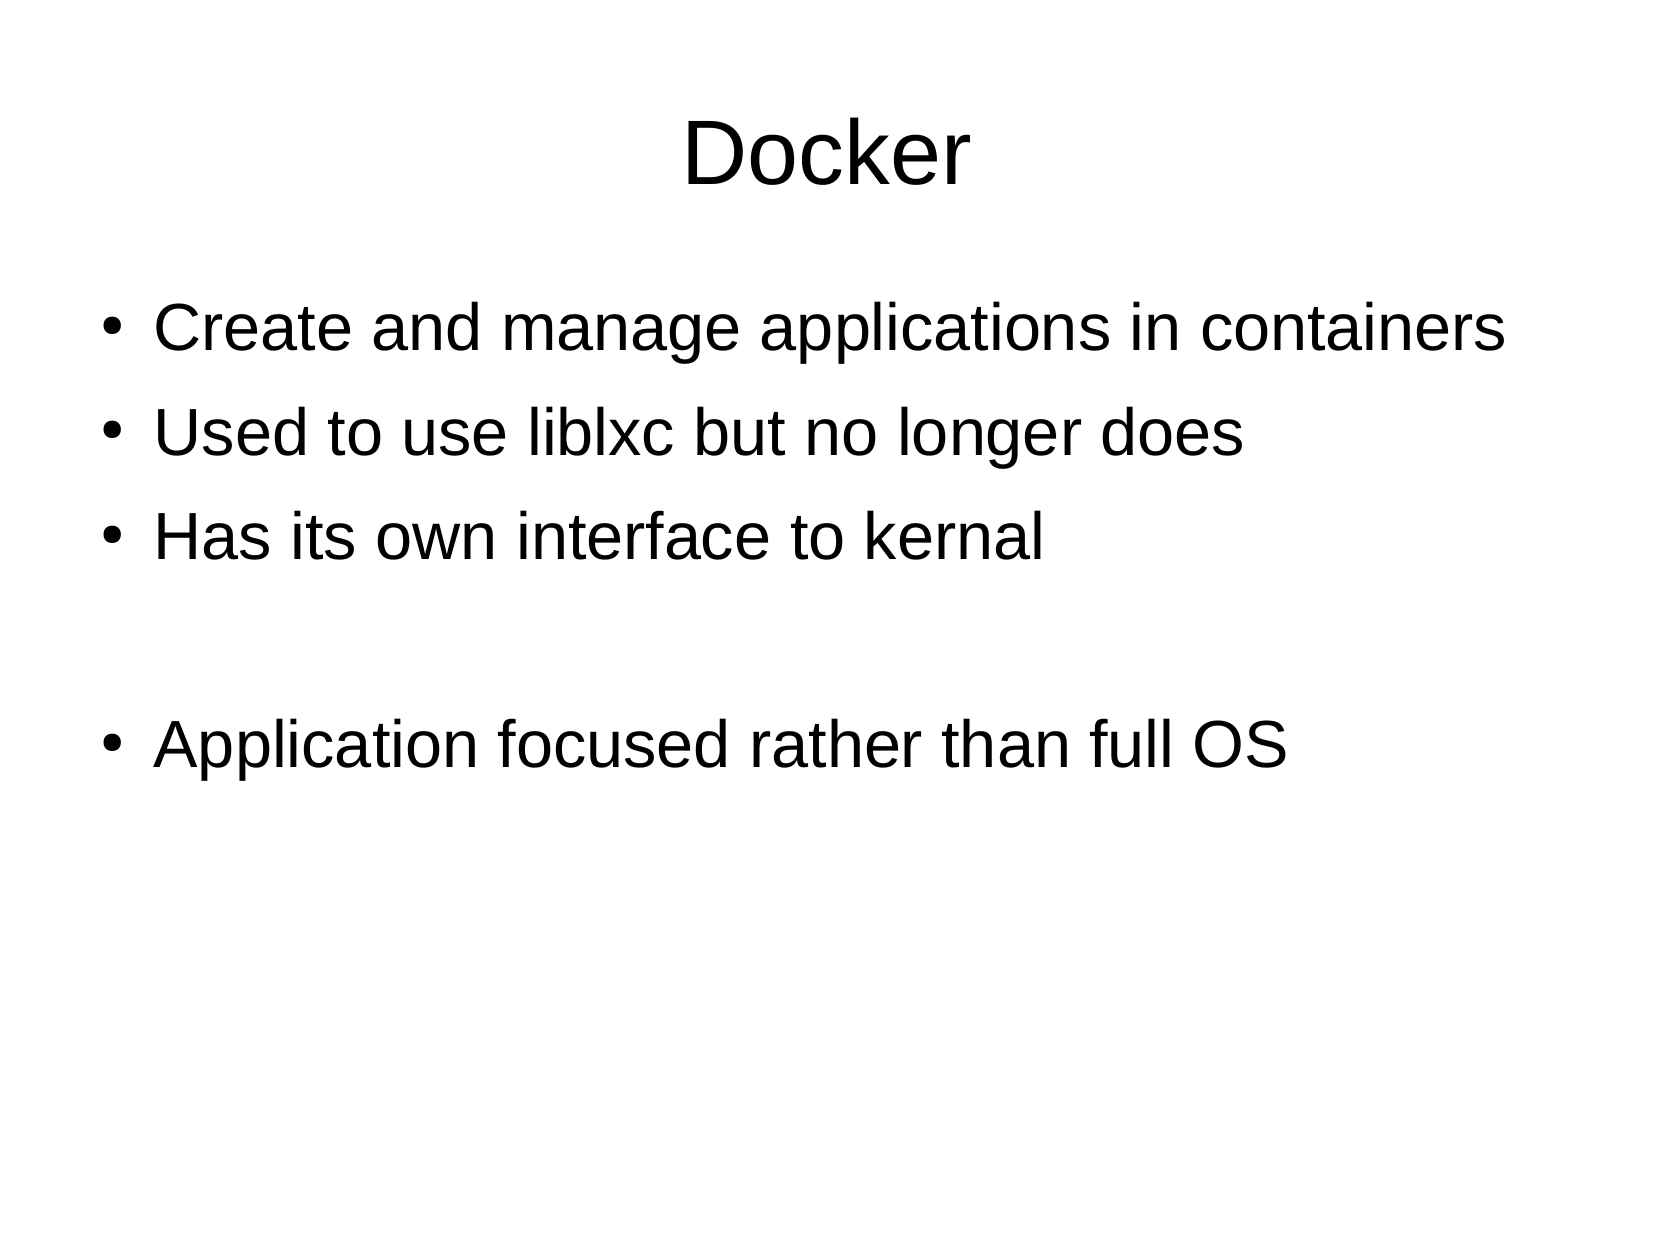

# Docker
Create and manage applications in containers
Used to use liblxc but no longer does
Has its own interface to kernal
Application focused rather than full OS